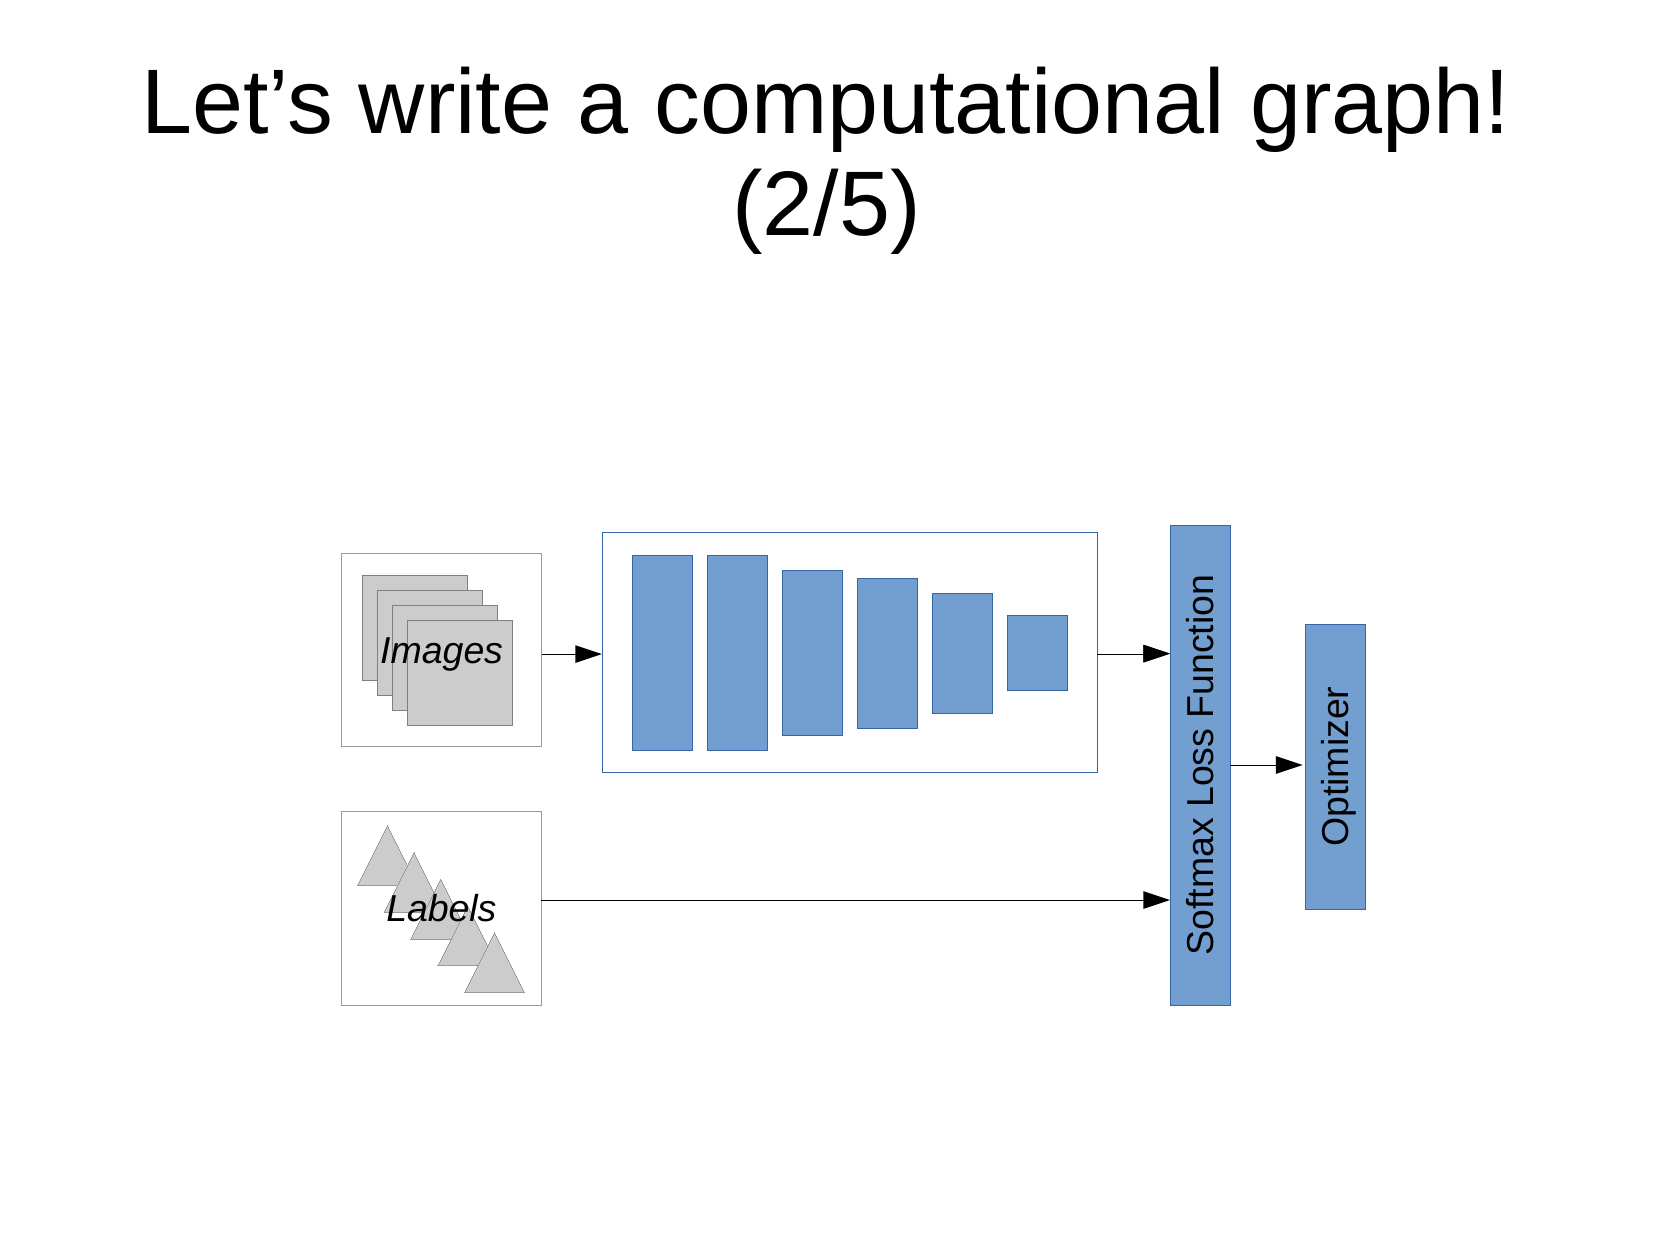

# Let’s write a computational graph! (2/5)
Images
Softmax Loss Function
Optimizer
Labels